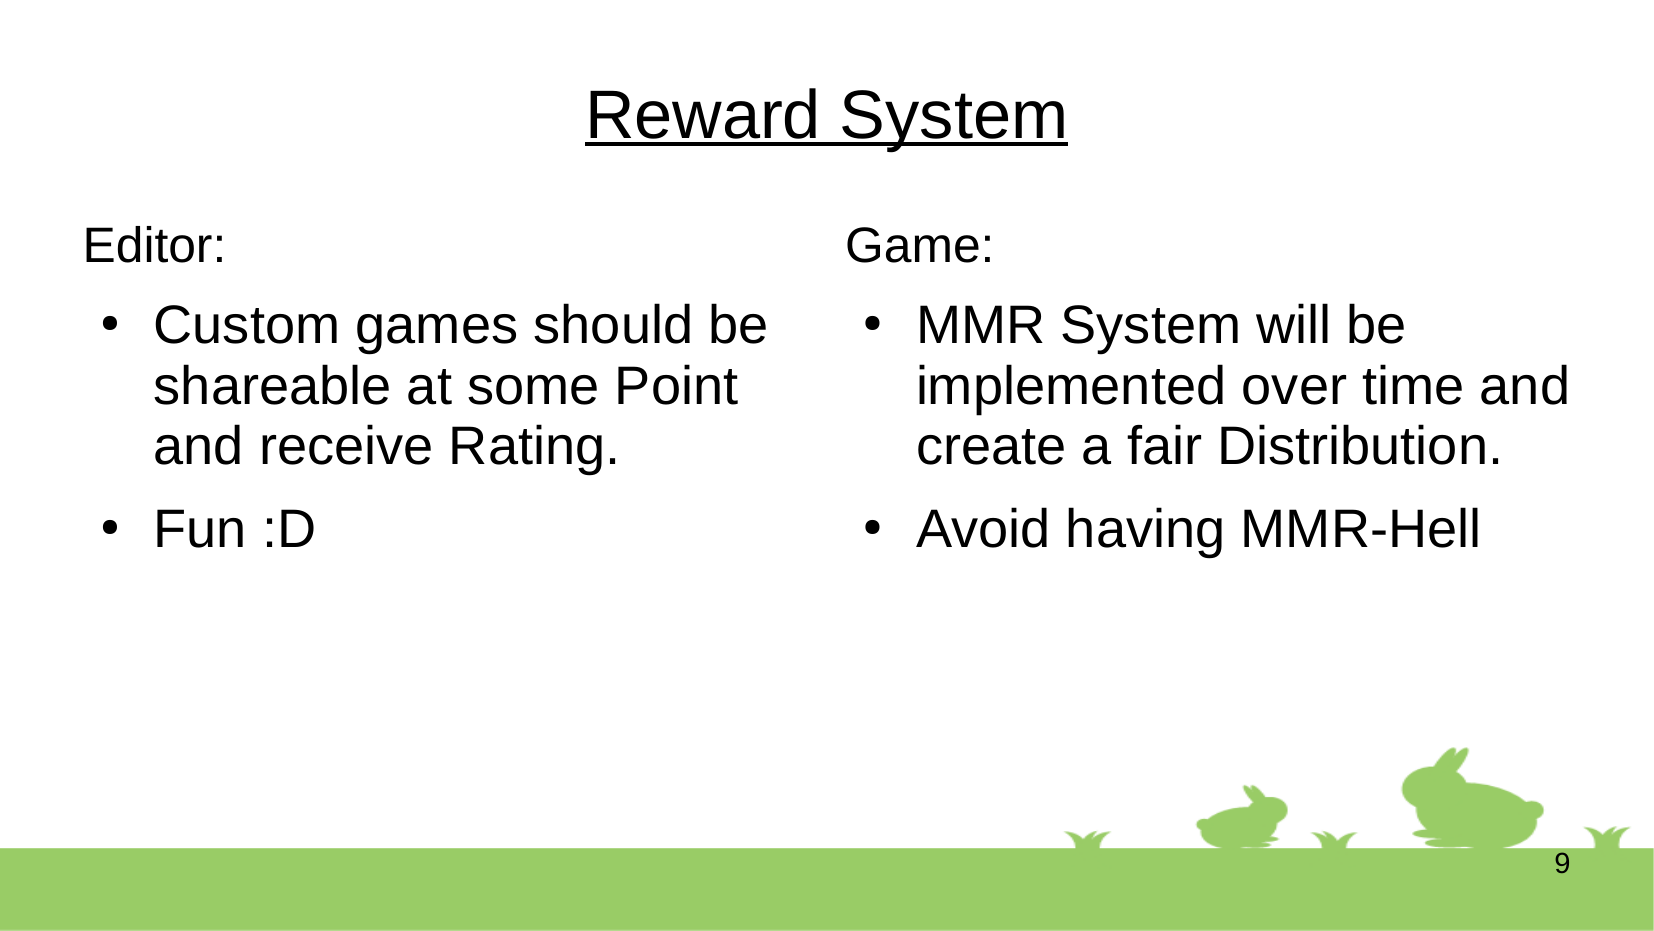

# Reward System
Editor:
Custom games should be shareable at some Point and receive Rating.
Fun :D
Game:
MMR System will be implemented over time and create a fair Distribution.
Avoid having MMR-Hell
9